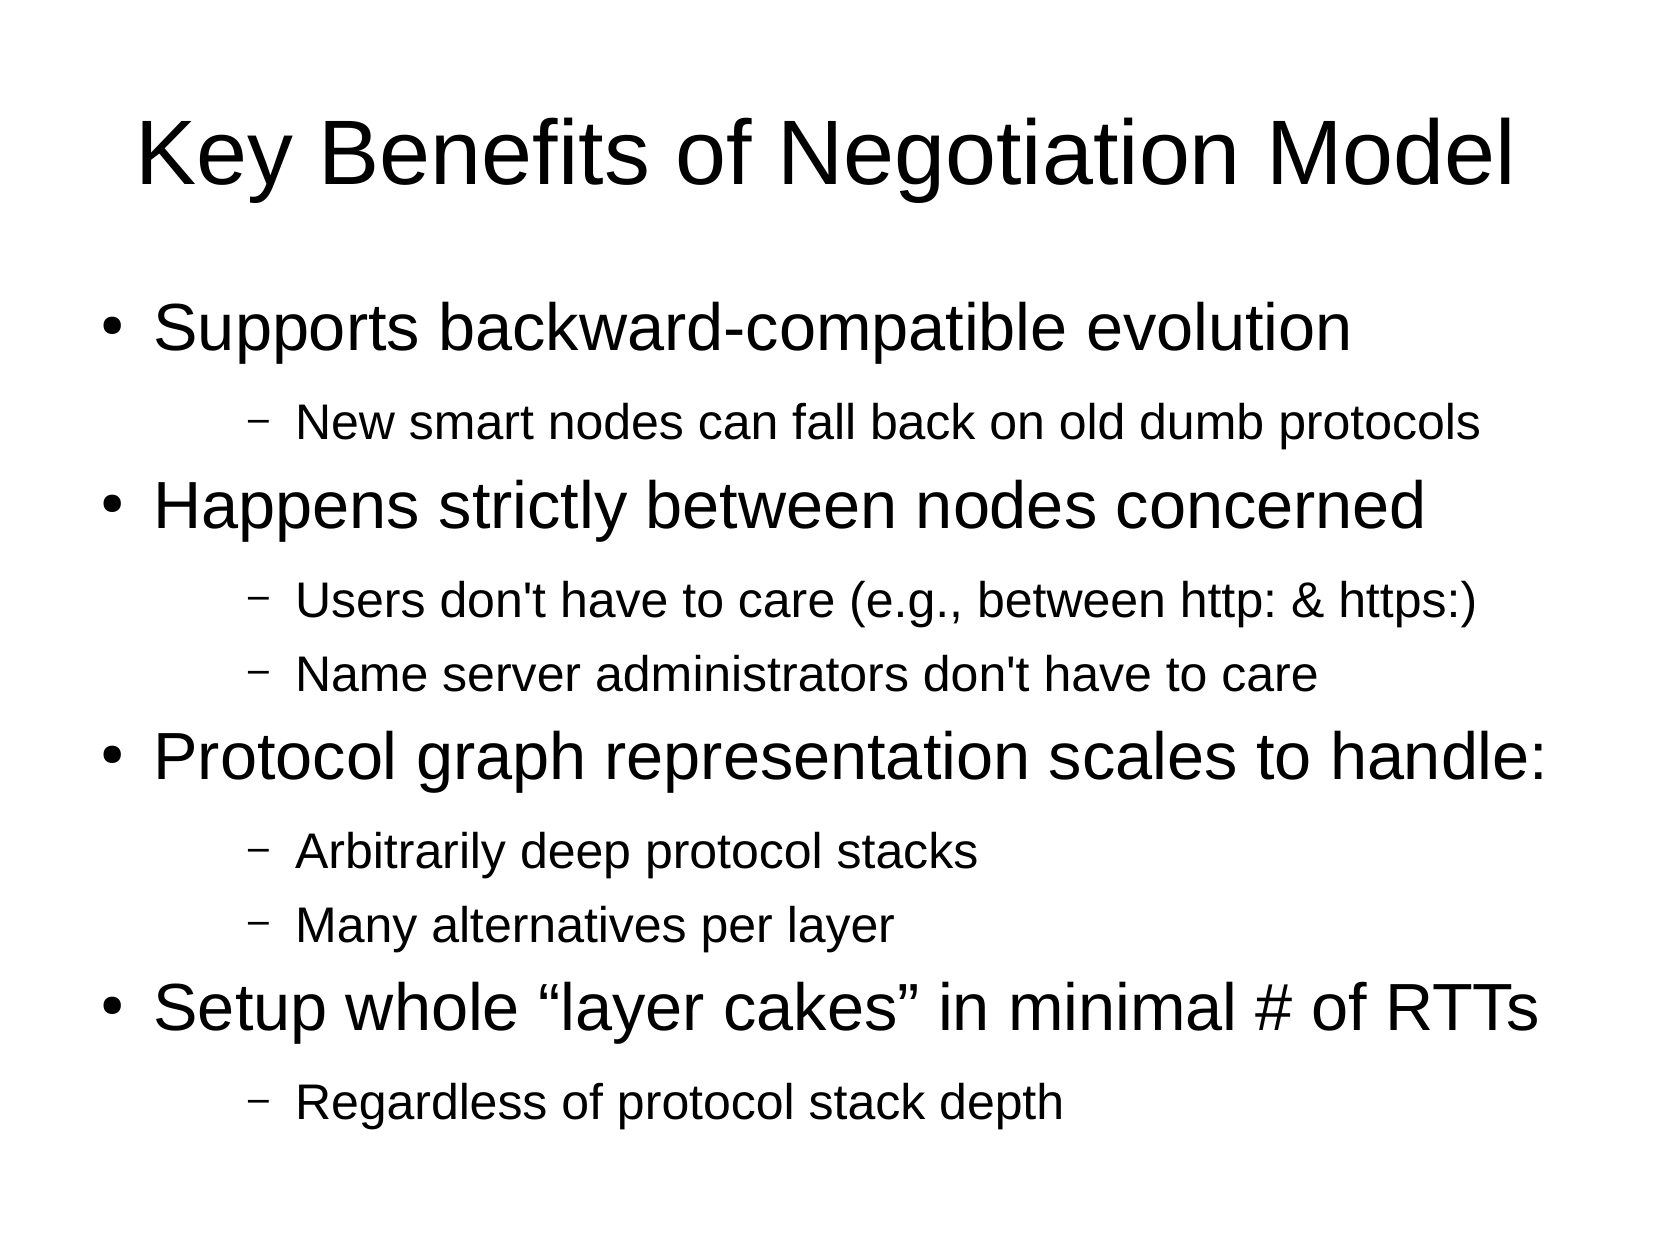

# Key Benefits of Negotiation Model
Supports backward-compatible evolution
New smart nodes can fall back on old dumb protocols
Happens strictly between nodes concerned
Users don't have to care (e.g., between http: & https:)
Name server administrators don't have to care
Protocol graph representation scales to handle:
Arbitrarily deep protocol stacks
Many alternatives per layer
Setup whole “layer cakes” in minimal # of RTTs
Regardless of protocol stack depth